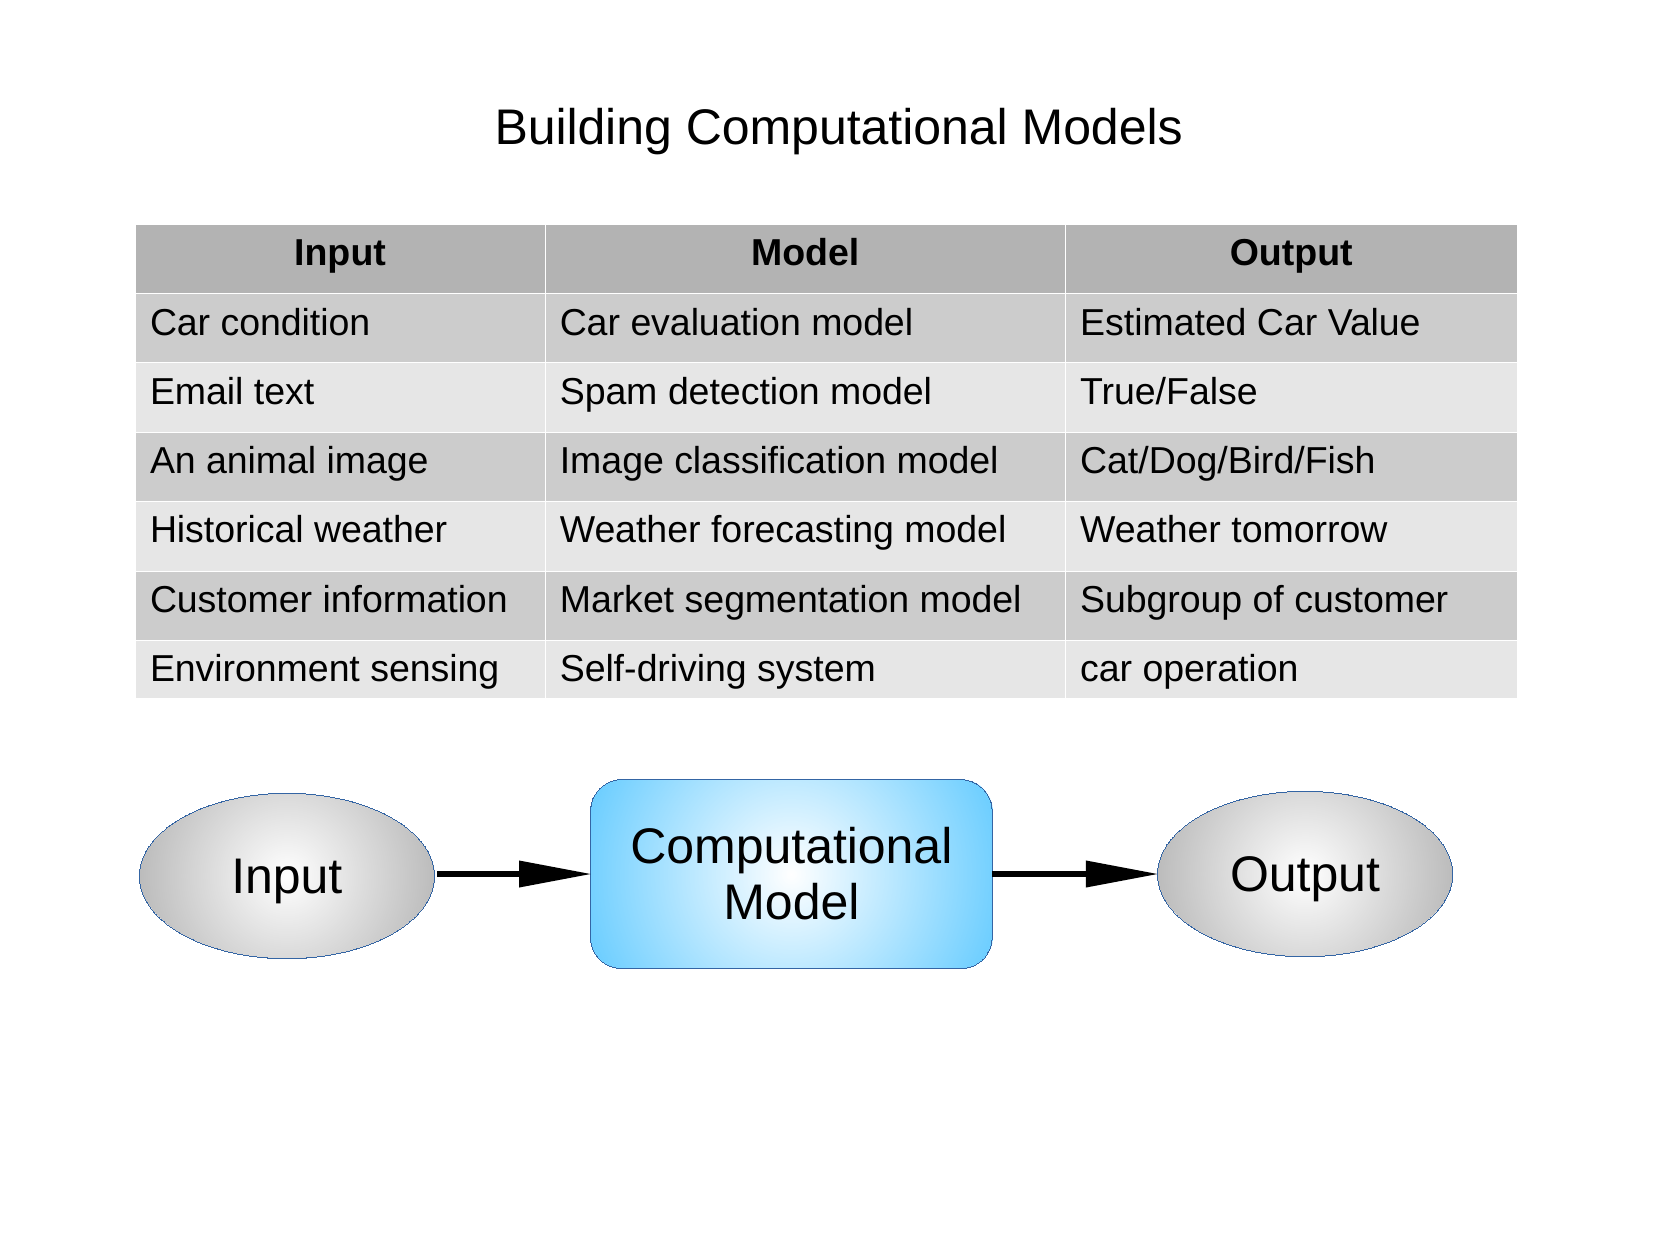

# Building Computational Models
| Input | Model | Output |
| --- | --- | --- |
| Car condition | Car evaluation model | Estimated Car Value |
| Email text | Spam detection model | True/False |
| An animal image | Image classification model | Cat/Dog/Bird/Fish |
| Historical weather | Weather forecasting model | Weather tomorrow |
| Customer information | Market segmentation model | Subgroup of customer |
| Environment sensing | Self-driving system | car operation |
Computational
Model
Output
Input